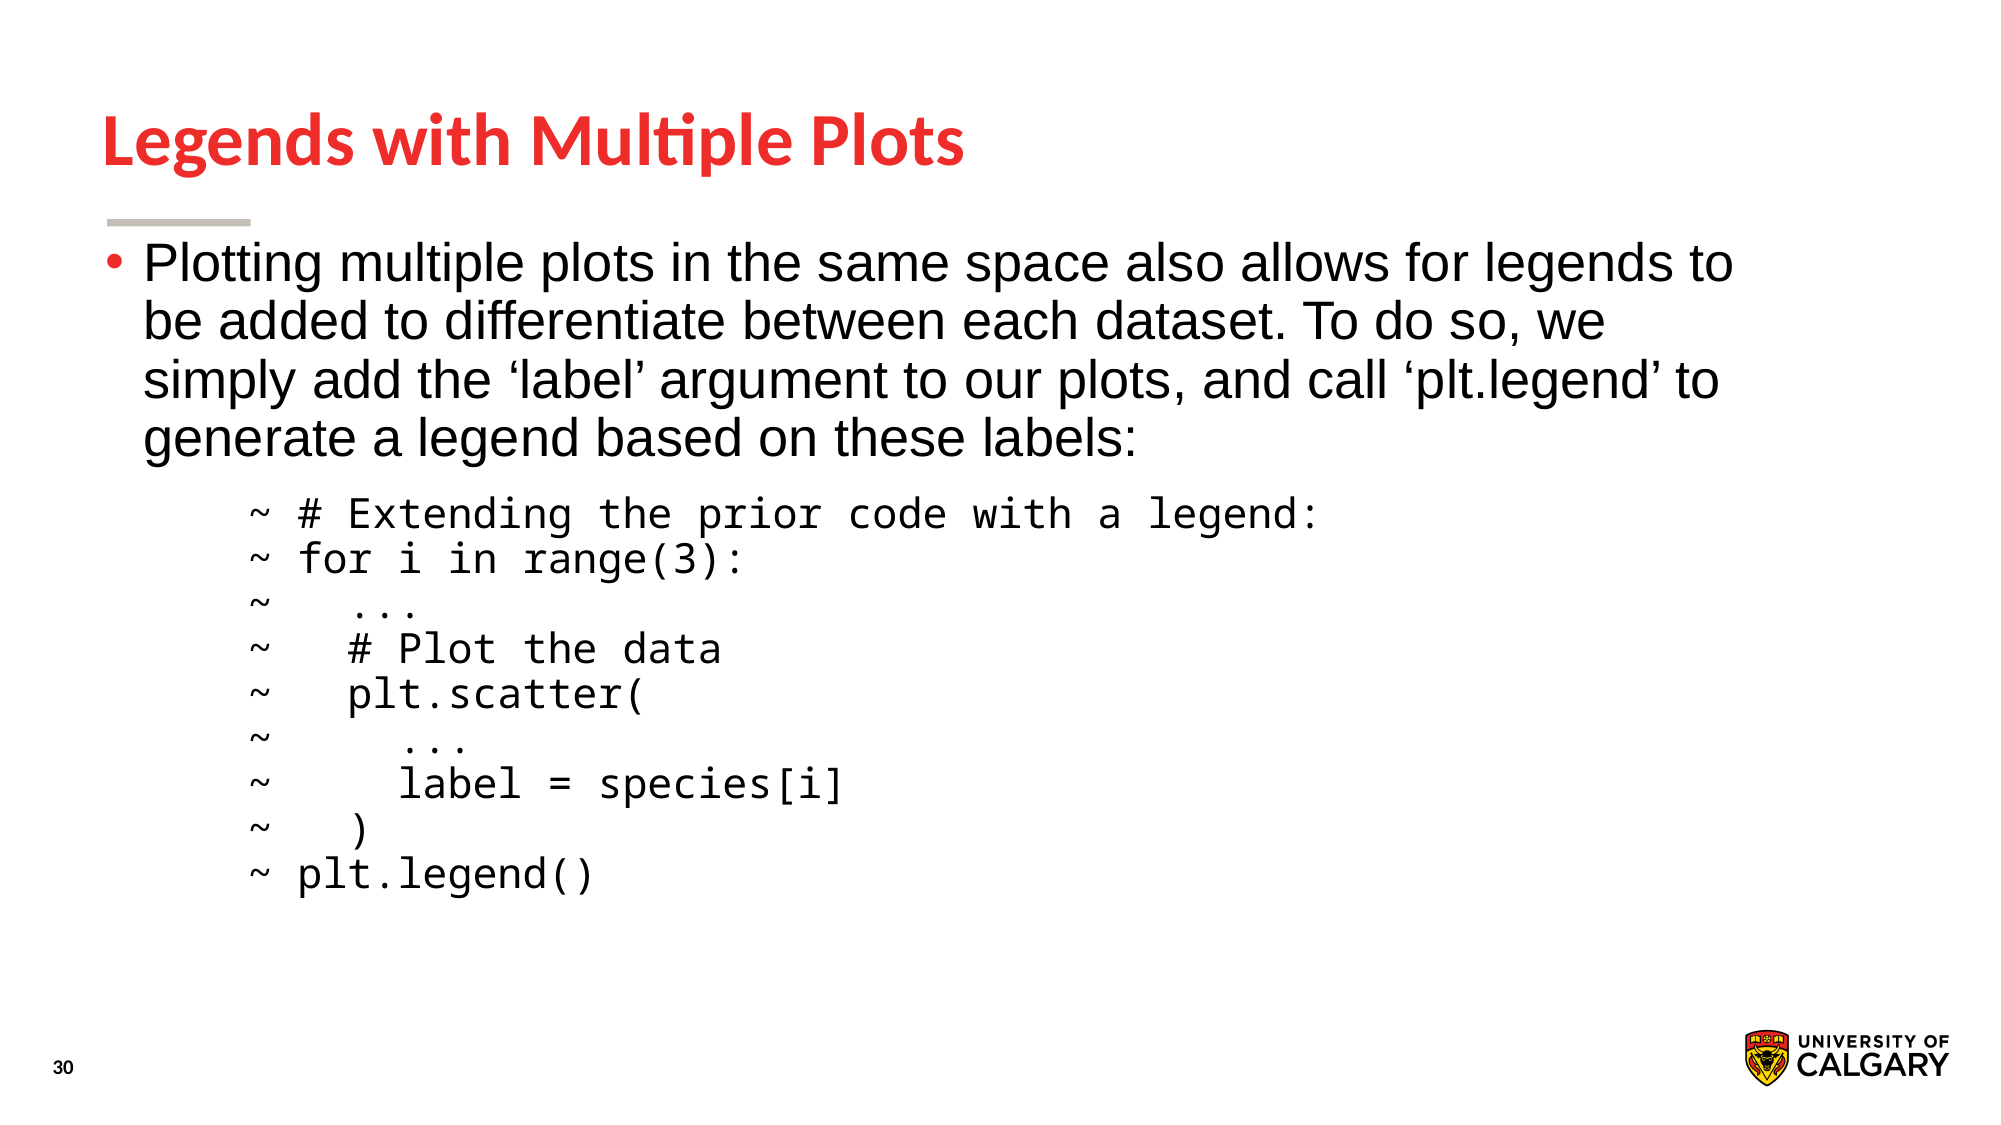

# Legends with Multiple Plots
Plotting multiple plots in the same space also allows for legends to be added to differentiate between each dataset. To do so, we simply add the ‘label’ argument to our plots, and call ‘plt.legend’ to generate a legend based on these labels:
~ # Extending the prior code with a legend:
~ for i in range(3):
~ ...
~ # Plot the data
~ plt.scatter(
~ ...
~ label = species[i]
~ )
~ plt.legend()